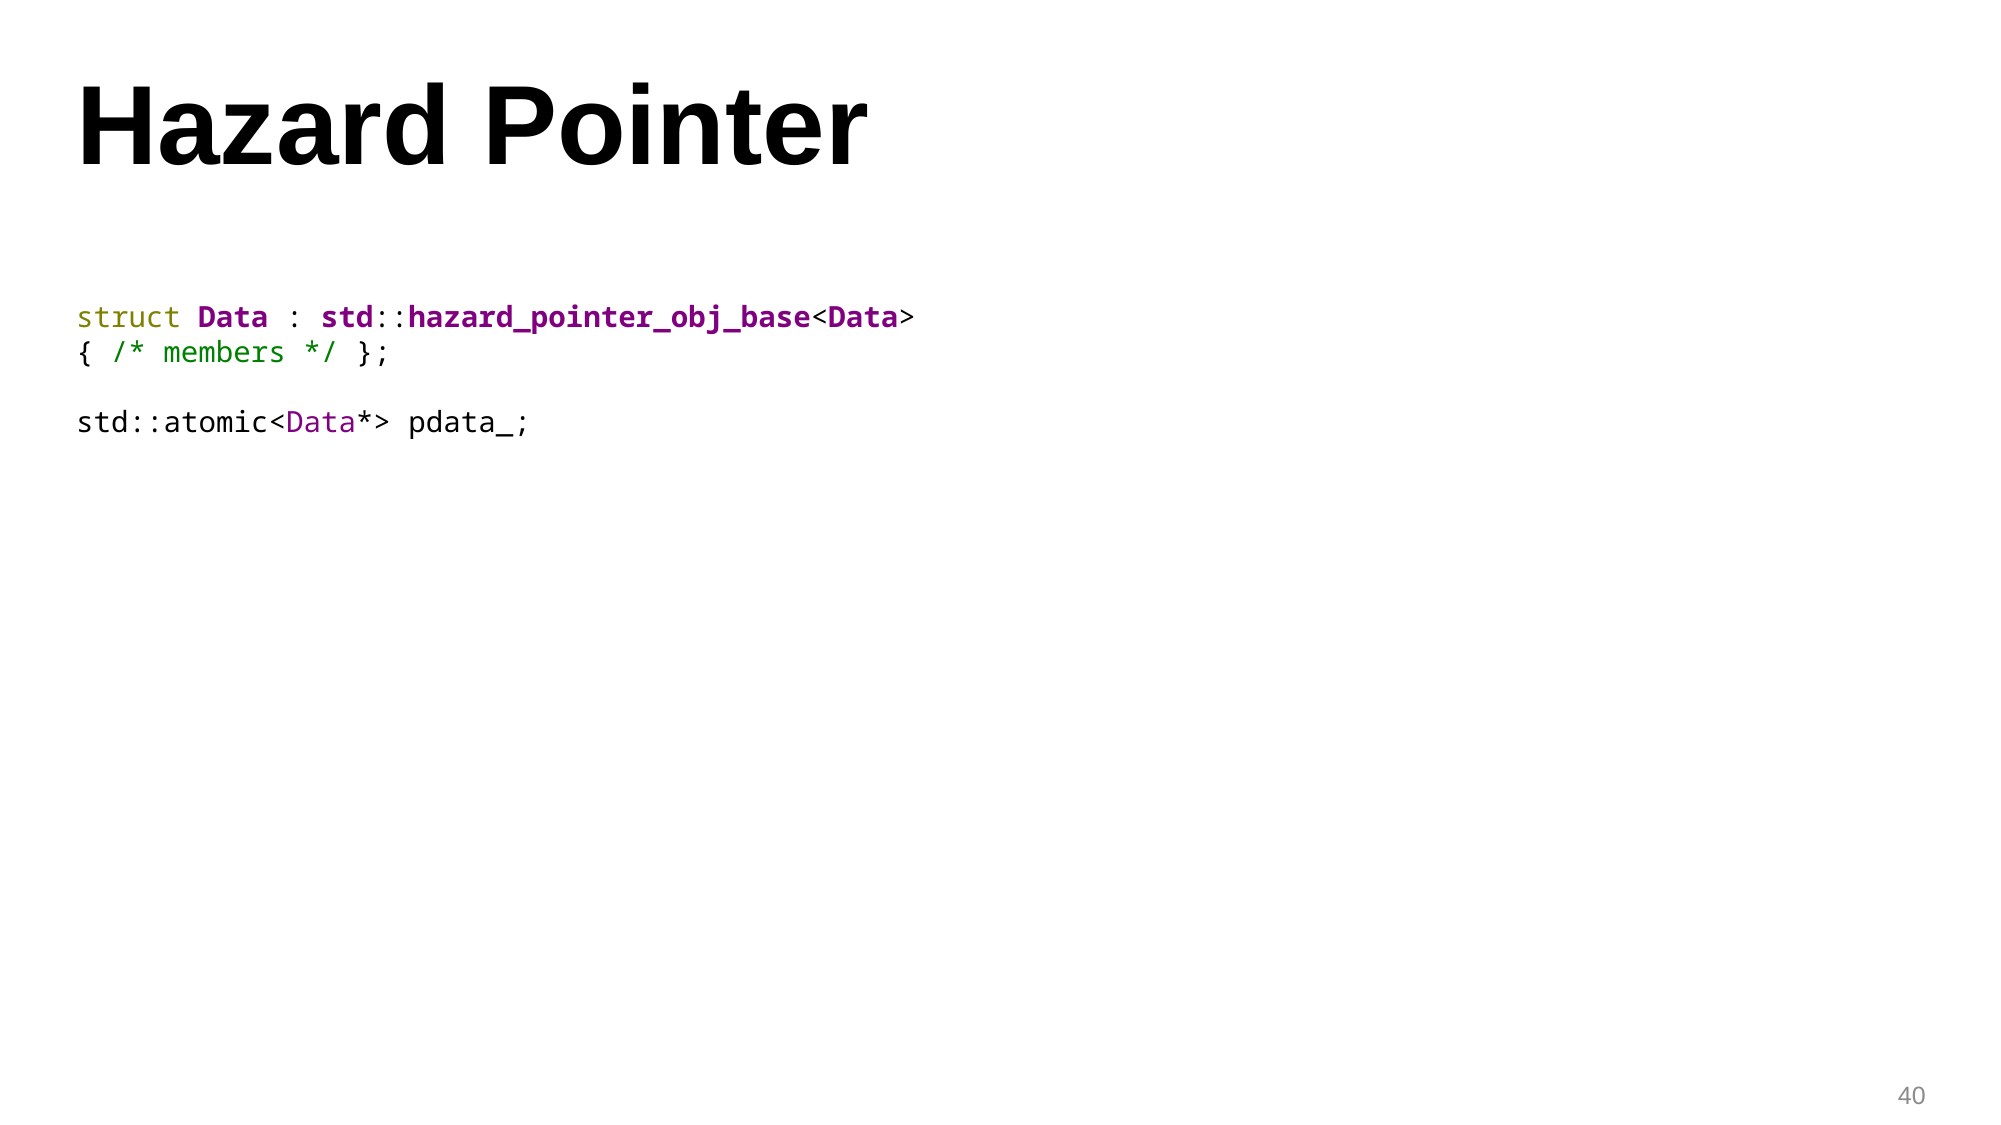

# Hazard Pointer
struct Data : std::hazard_pointer_obj_base<Data>
{ /* members */ };
std::atomic<Data*> pdata_;